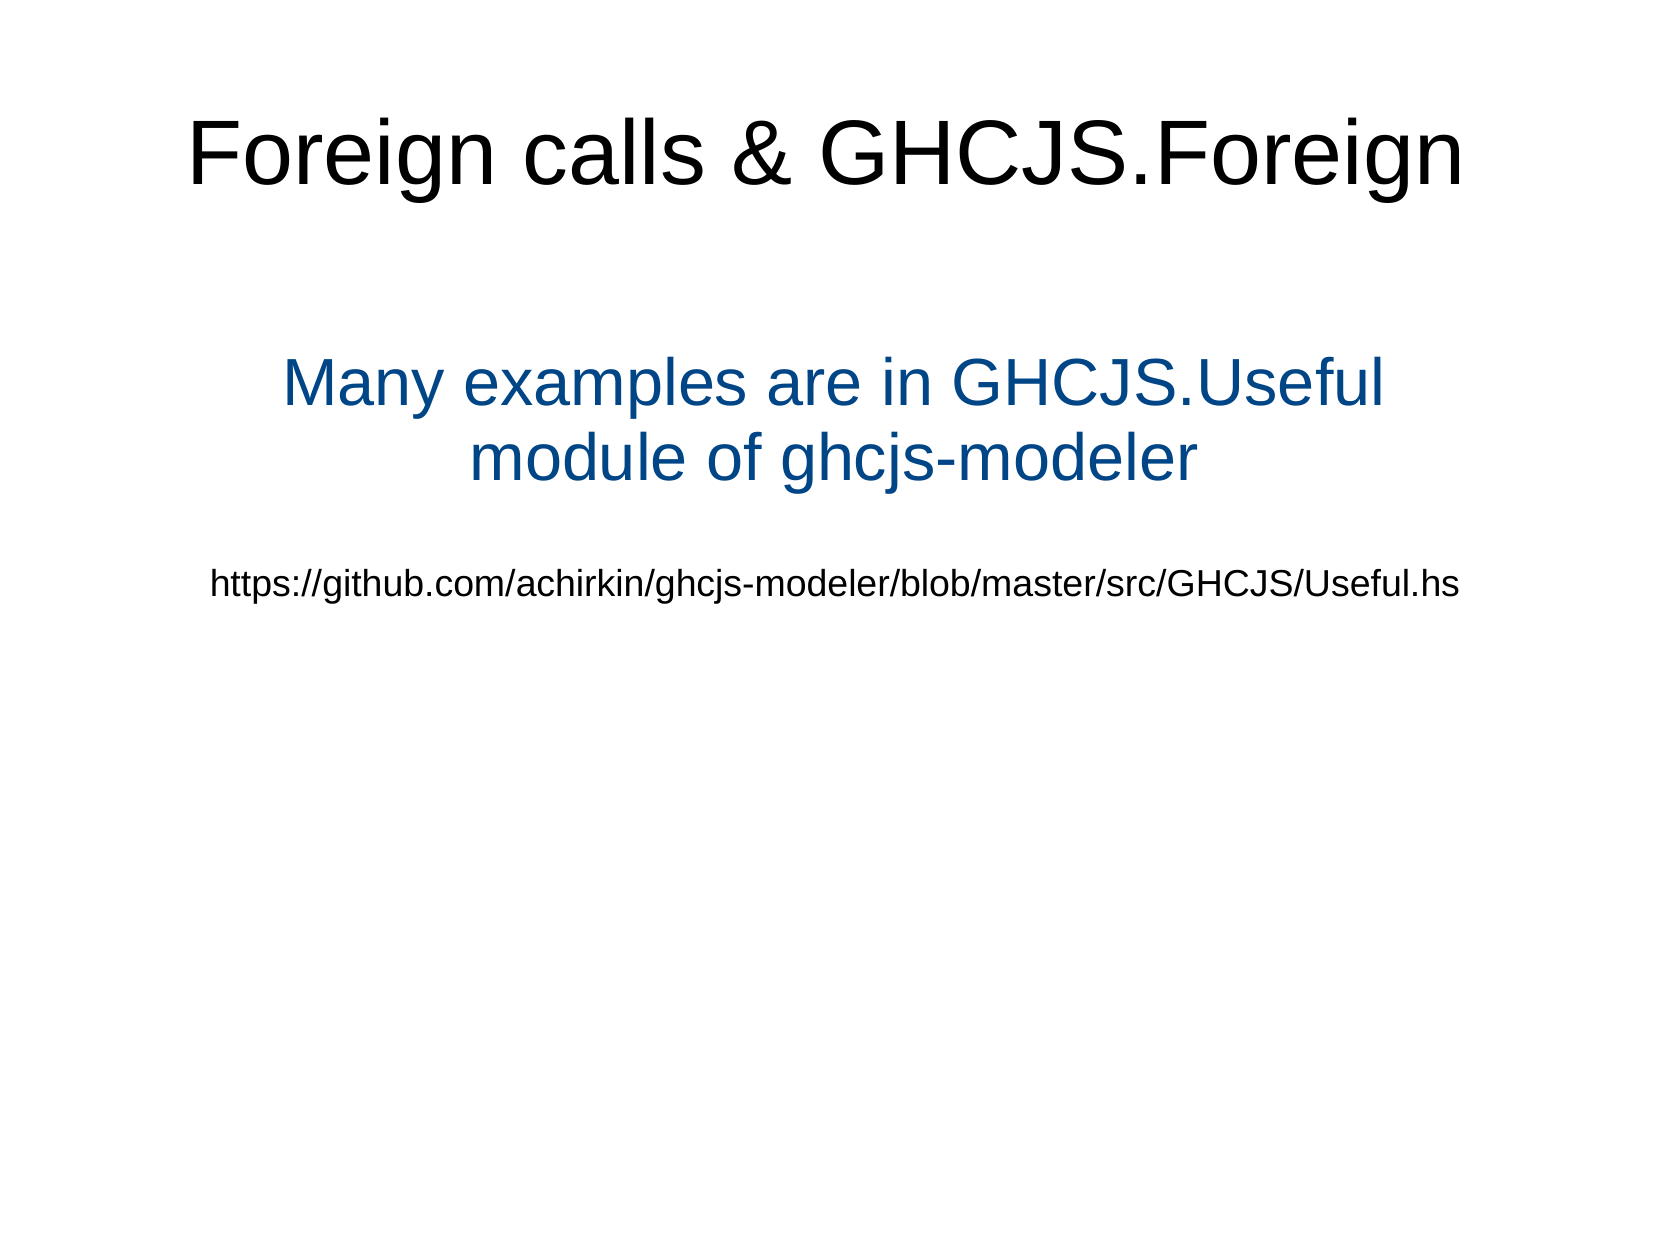

# Foreign calls & GHCJS.Foreign
Many examples are in GHCJS.Useful module of ghcjs-modeler
https://github.com/achirkin/ghcjs-modeler/blob/master/src/GHCJS/Useful.hs